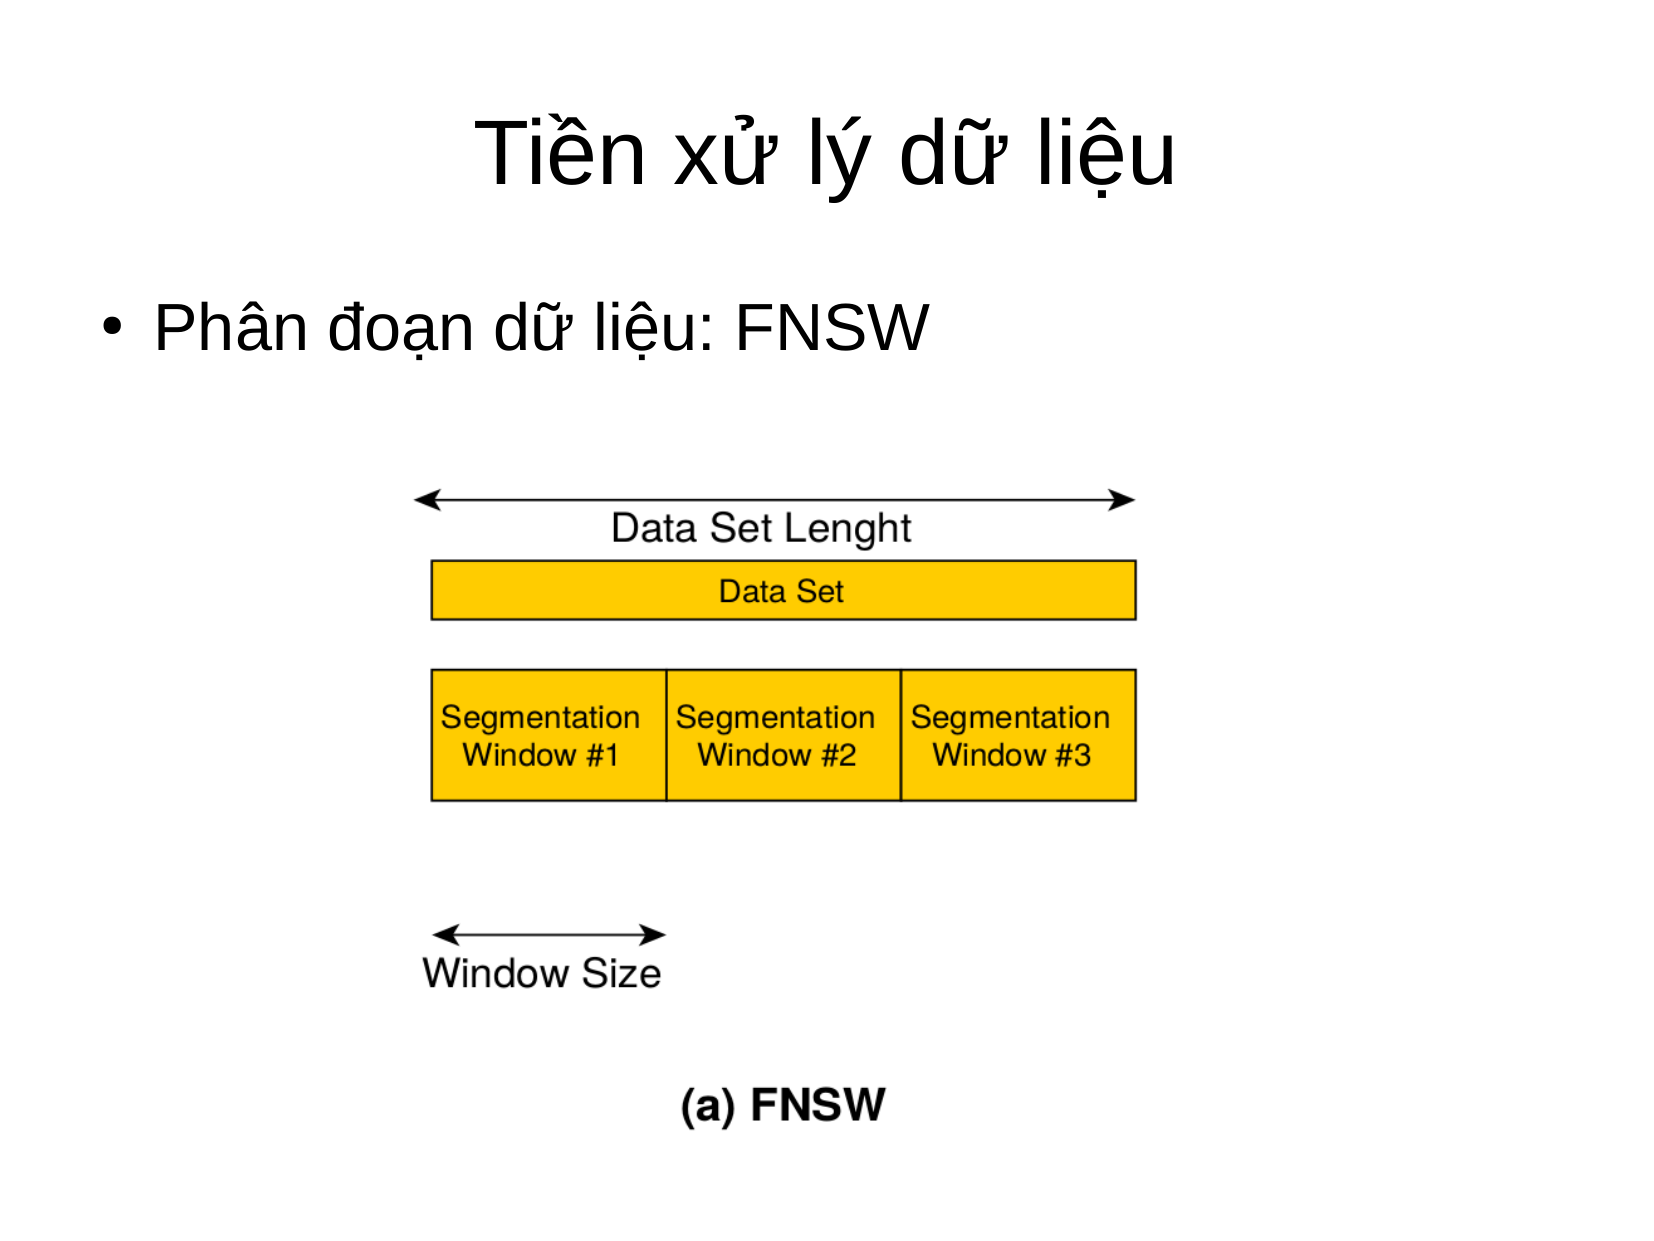

# Tiền xử lý dữ liệu
Phân đoạn dữ liệu: FNSW